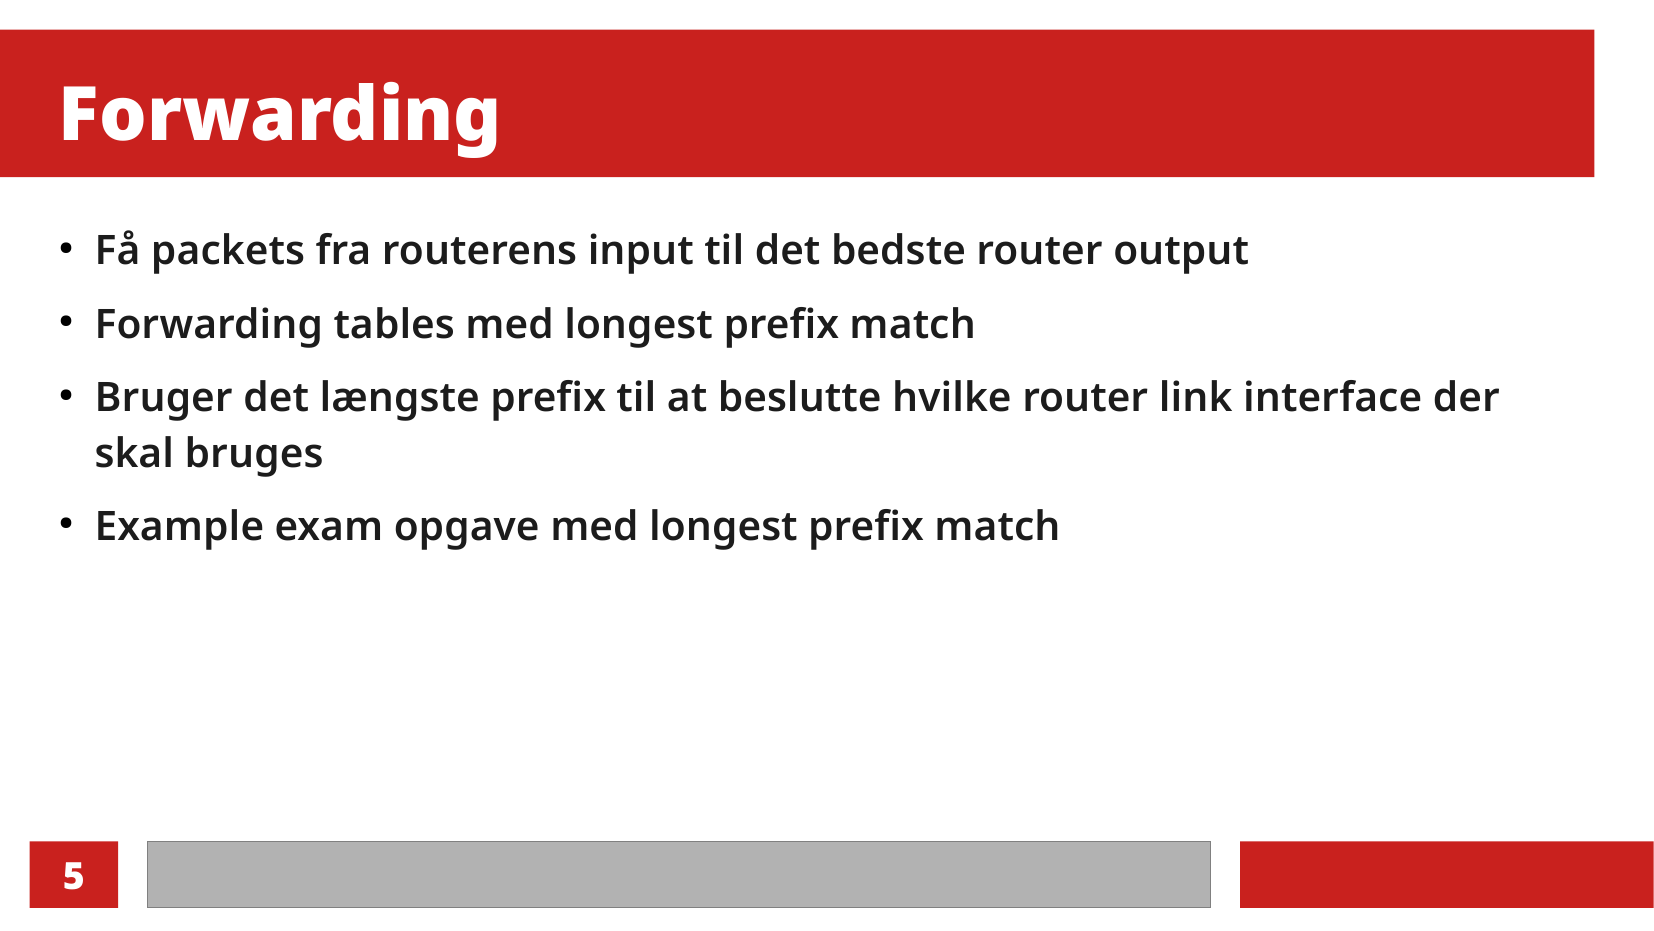

# Forwarding
Få packets fra routerens input til det bedste router output
Forwarding tables med longest prefix match
Bruger det længste prefix til at beslutte hvilke router link interface der skal bruges
Example exam opgave med longest prefix match
5